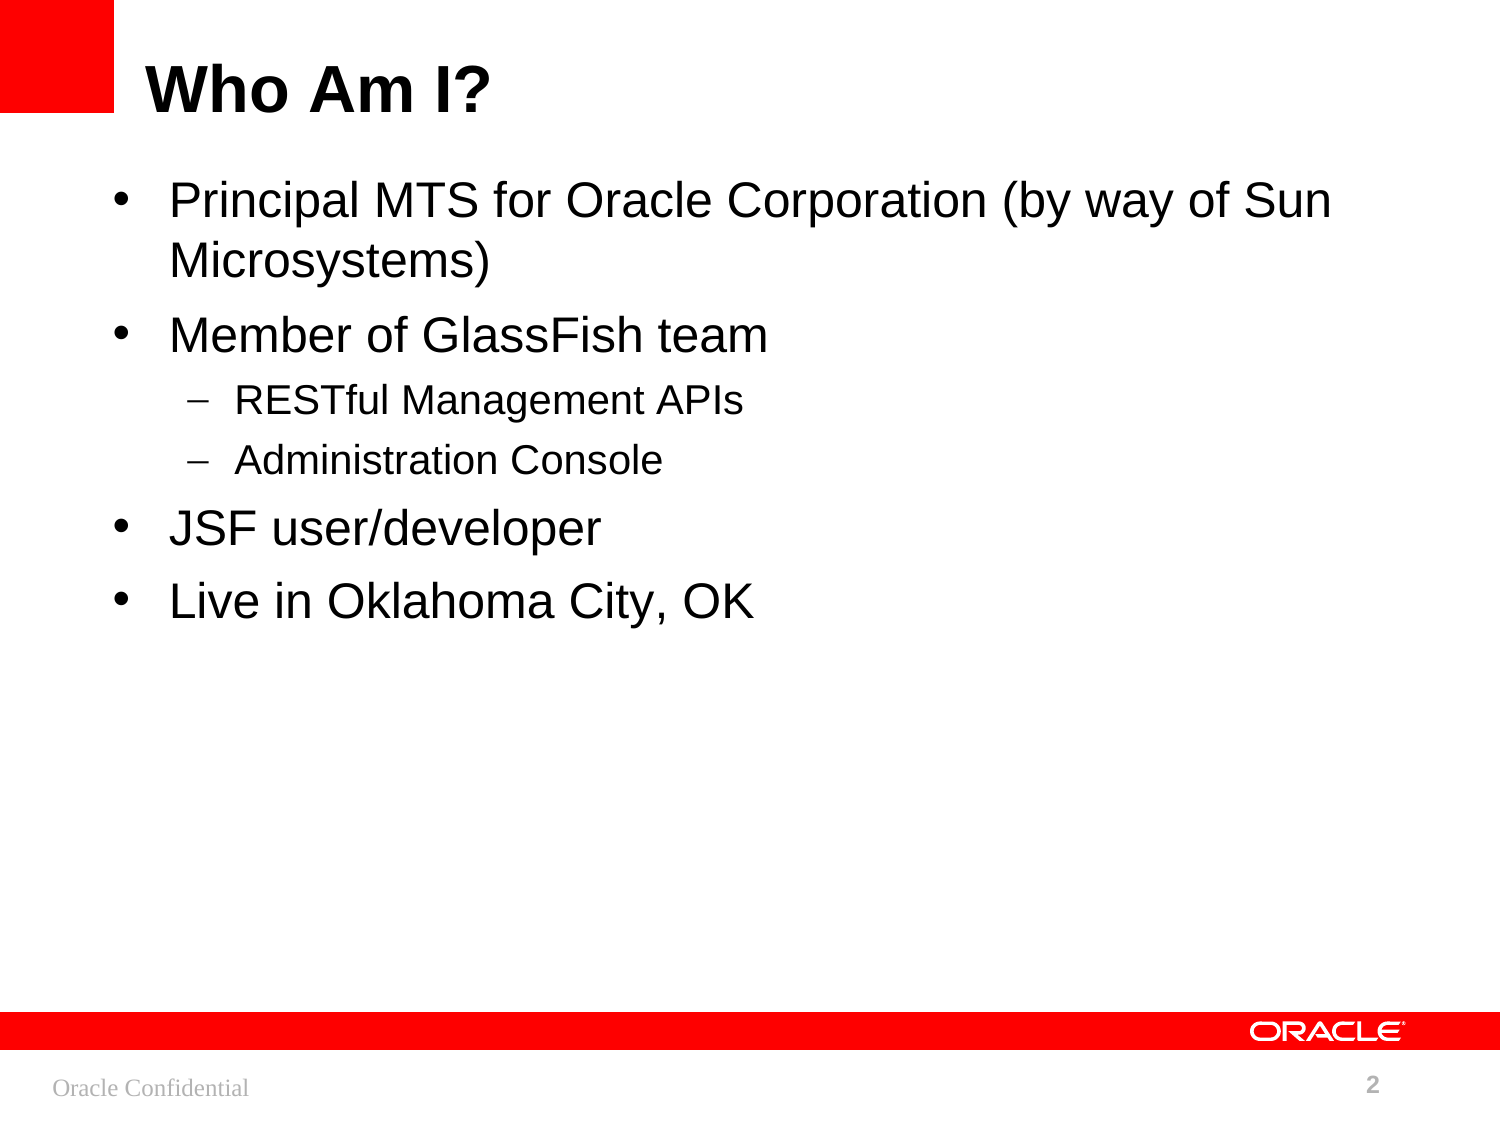

# Who Am I?
Principal MTS for Oracle Corporation (by way of Sun Microsystems)
Member of GlassFish team
RESTful Management APIs
Administration Console
JSF user/developer
Live in Oklahoma City, OK